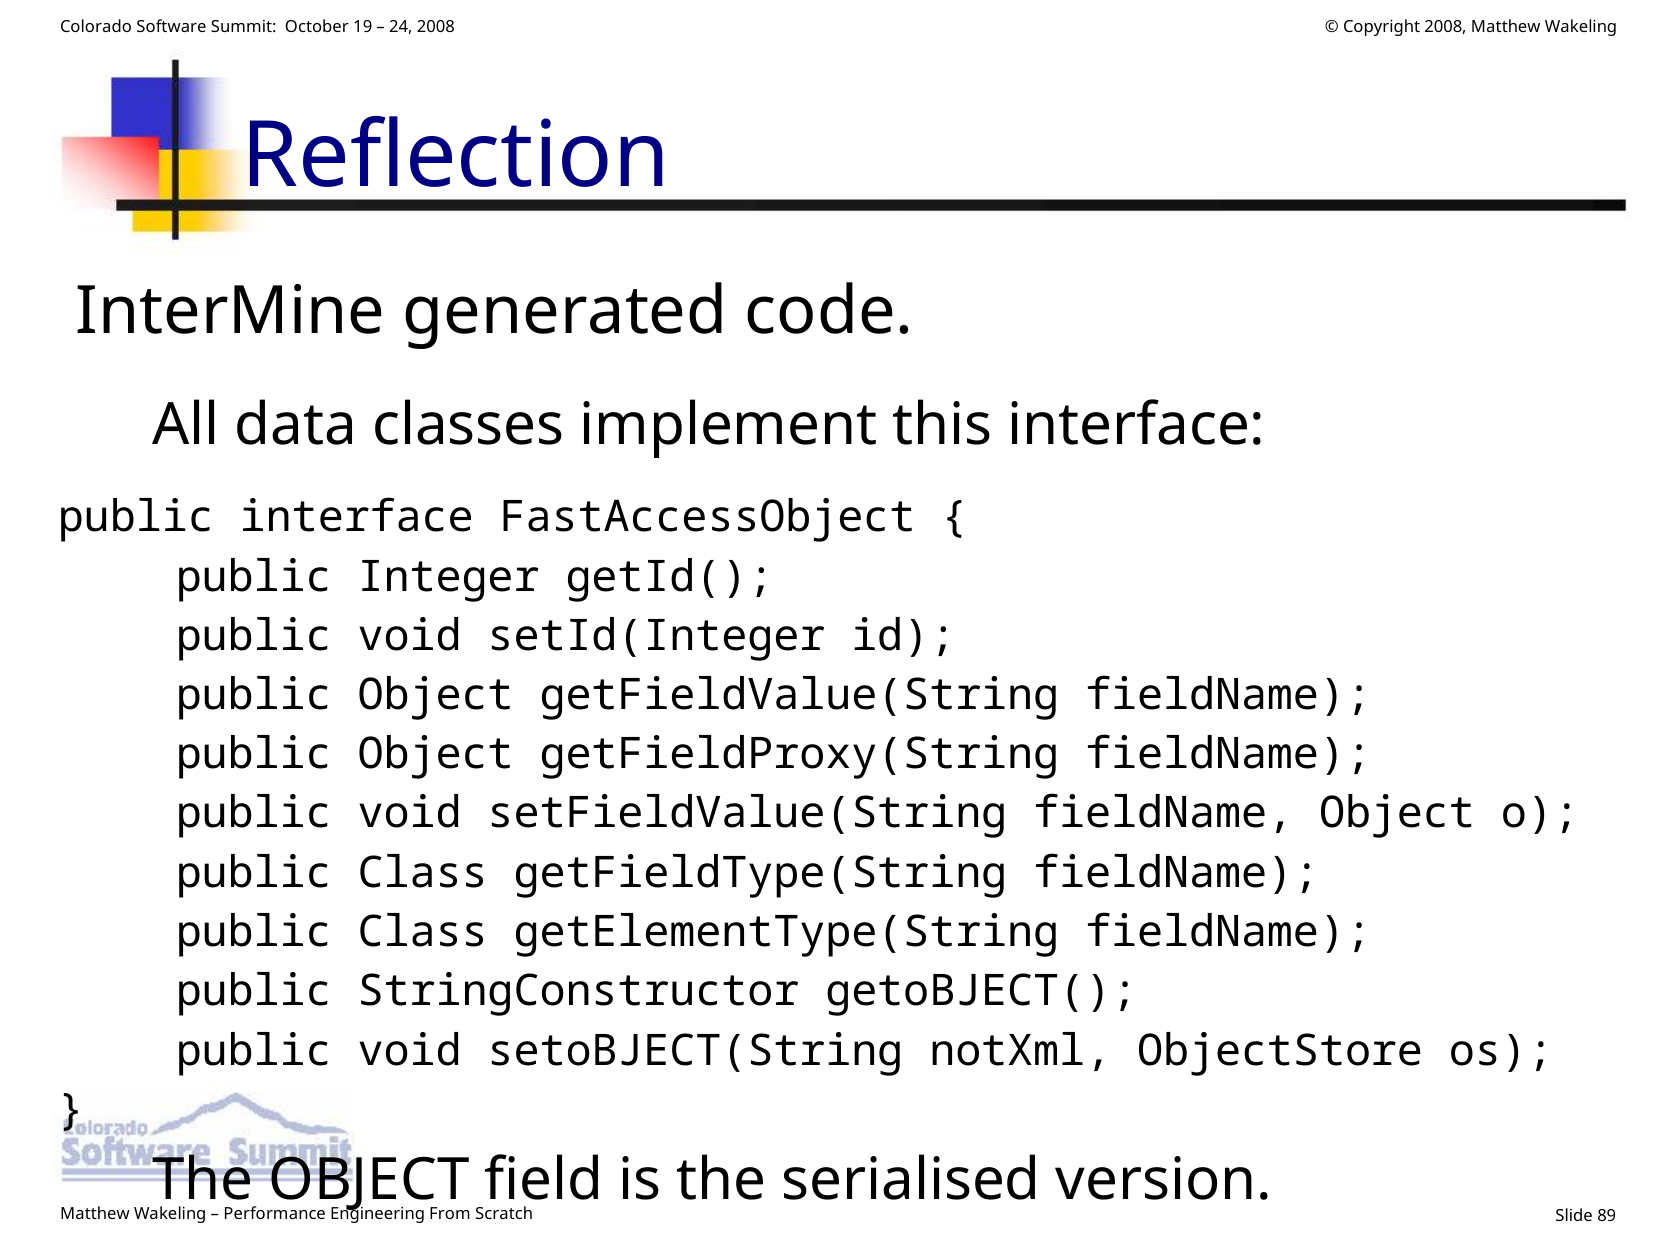

# Reflection
InterMine generated code.
All data classes implement this interface:
public interface FastAccessObject {
 	public Integer getId();
 	public void setId(Integer id);
 	public Object getFieldValue(String fieldName);
 	public Object getFieldProxy(String fieldName);
 	public void setFieldValue(String fieldName, Object o);
 	public Class getFieldType(String fieldName);
 	public Class getElementType(String fieldName);
 	public StringConstructor getoBJECT();
 	public void setoBJECT(String notXml, ObjectStore os);
}
The OBJECT field is the serialised version.